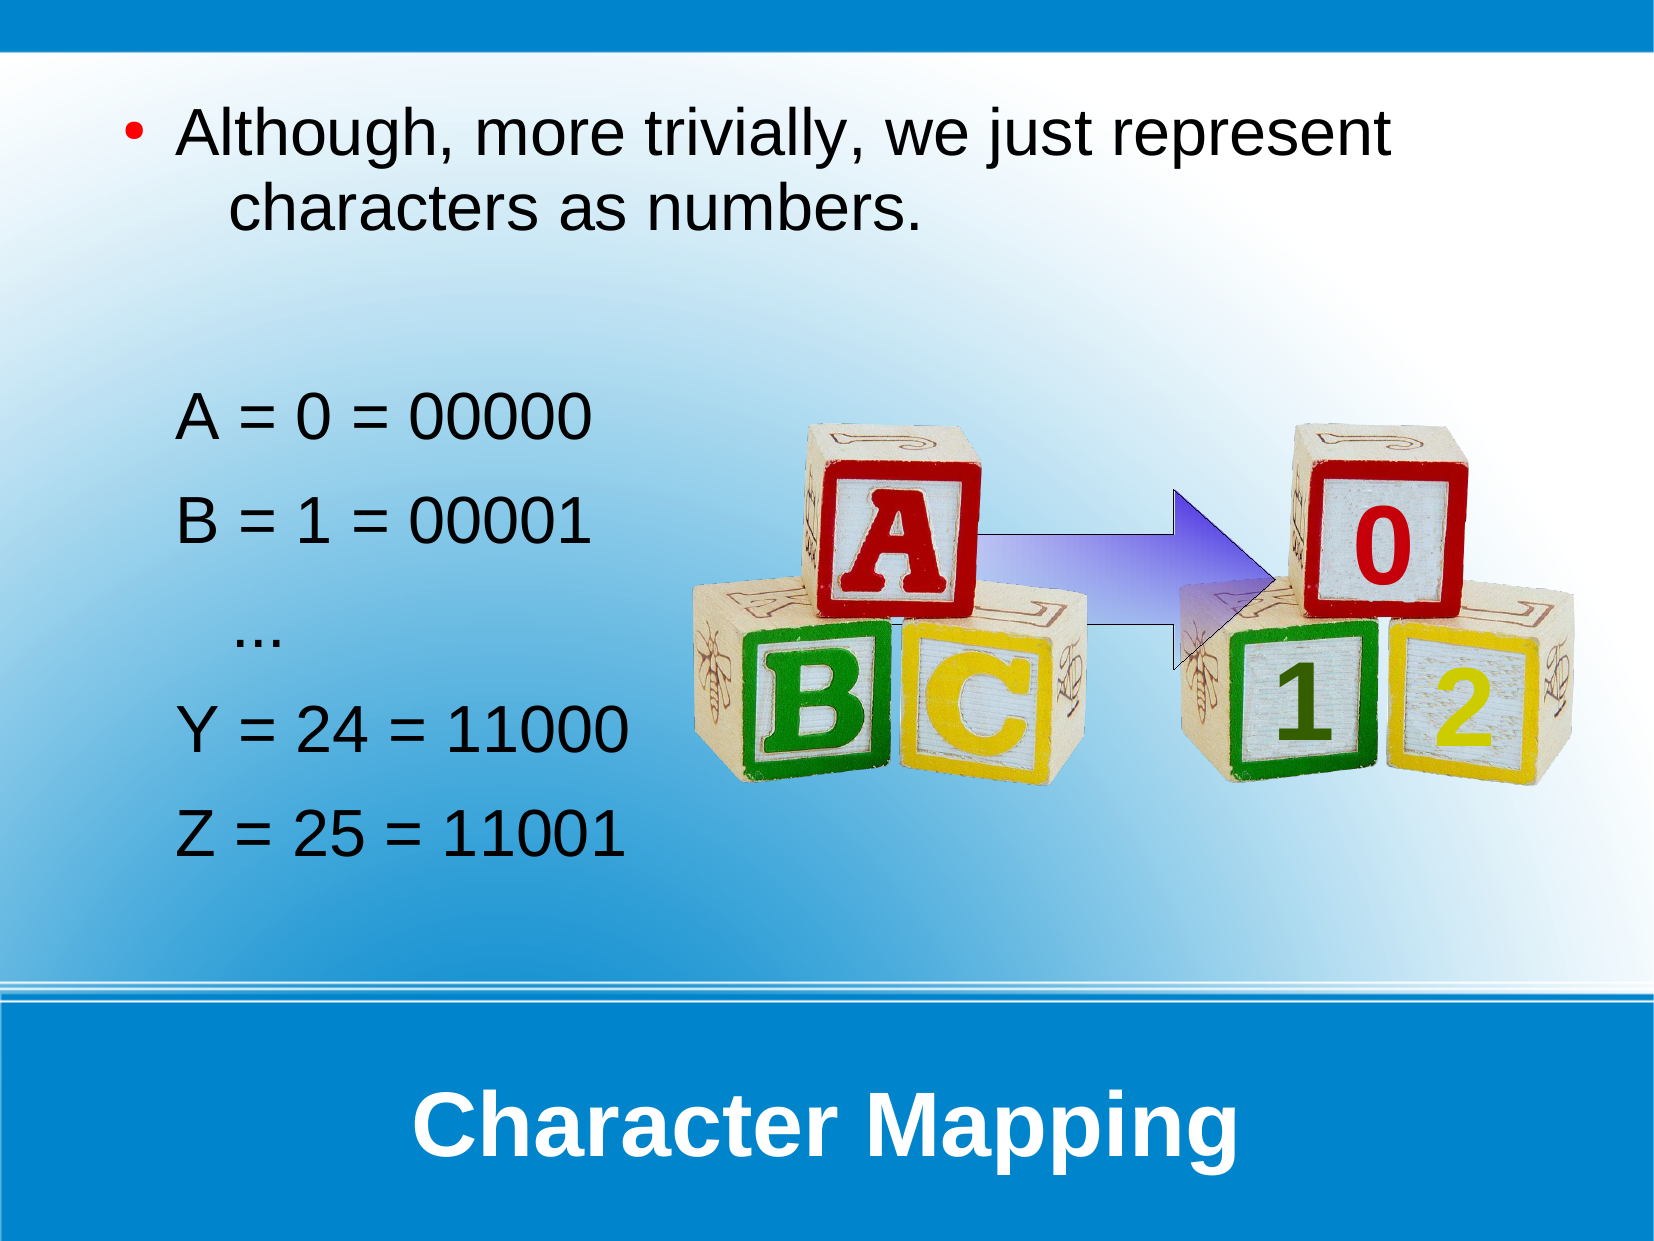

Although, more trivially, we just represent characters as numbers.
A = 0 = 00000
B = 1 = 00001
 ...
Y = 24 = 11000
Z = 25 = 11001
0
1
2
# Character Mapping